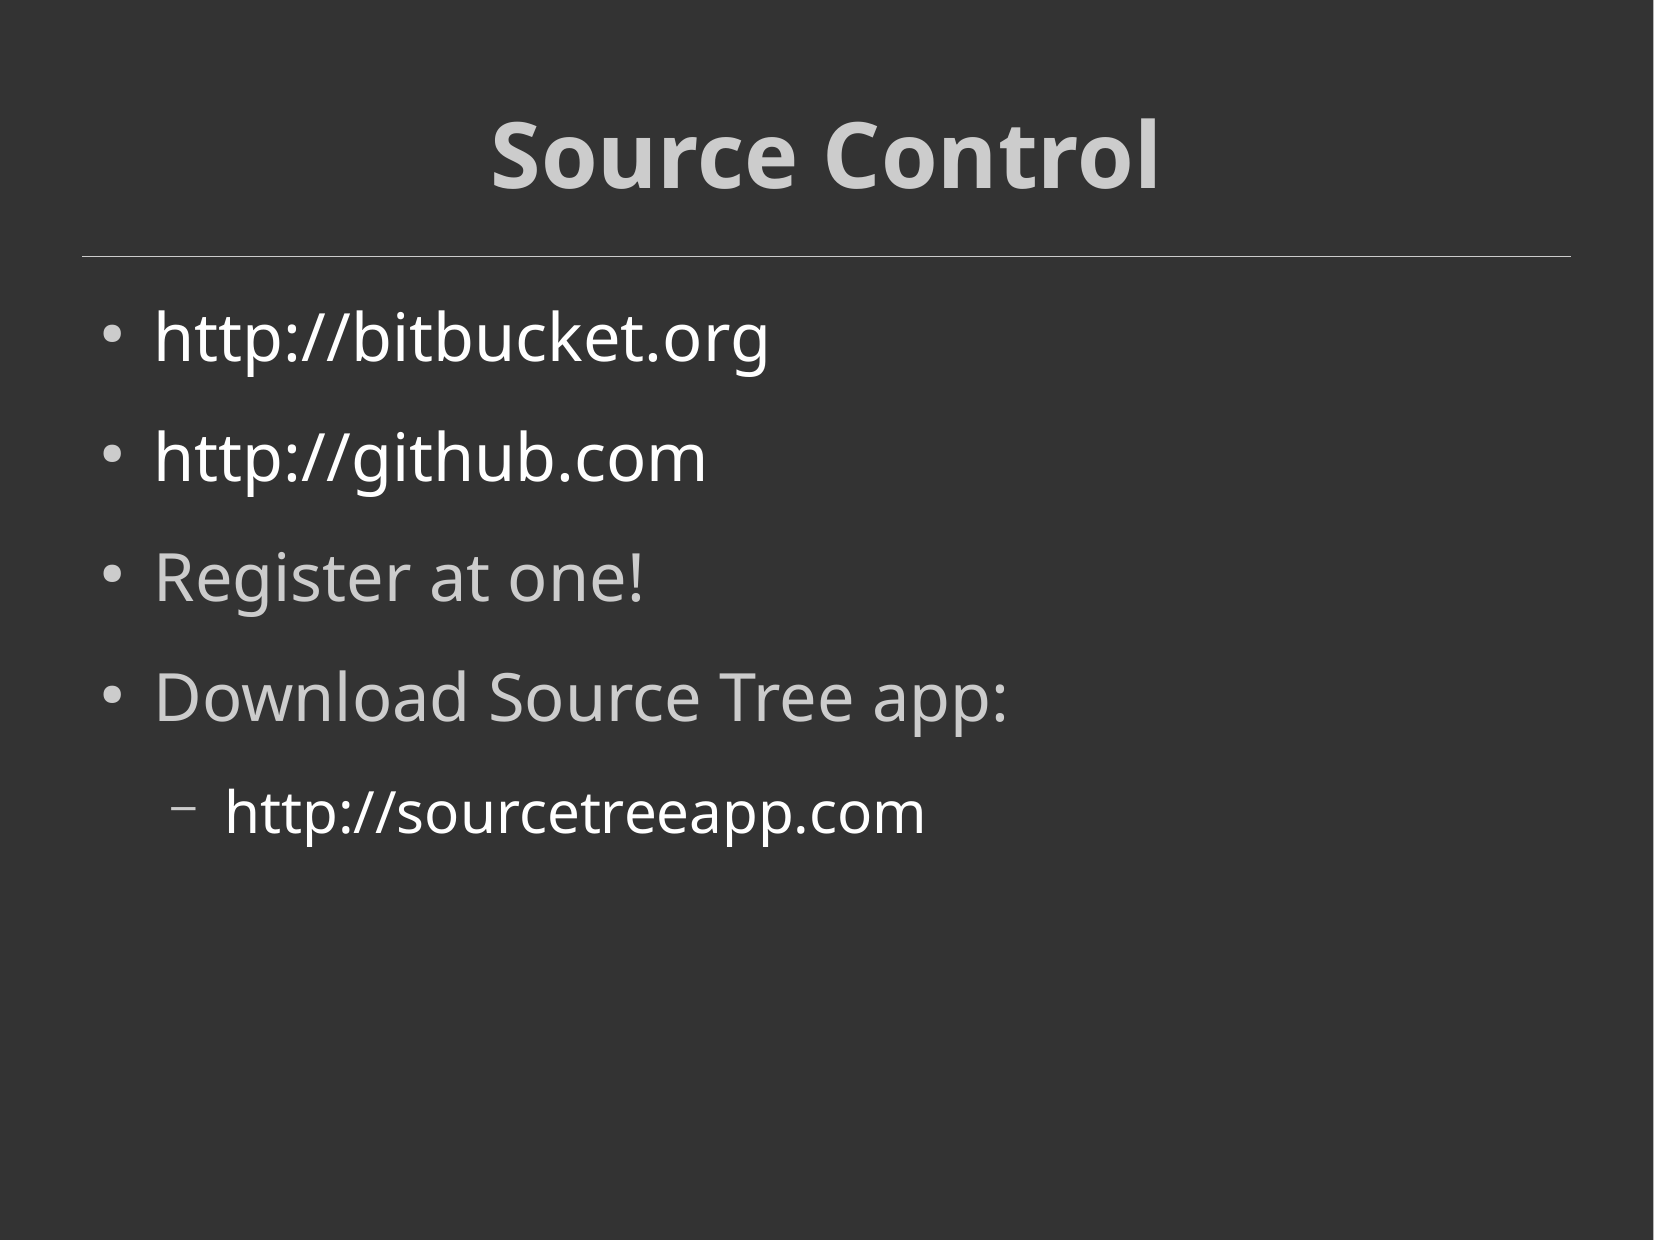

# Source Control
http://bitbucket.org
http://github.com
Register at one!
Download Source Tree app:
http://sourcetreeapp.com